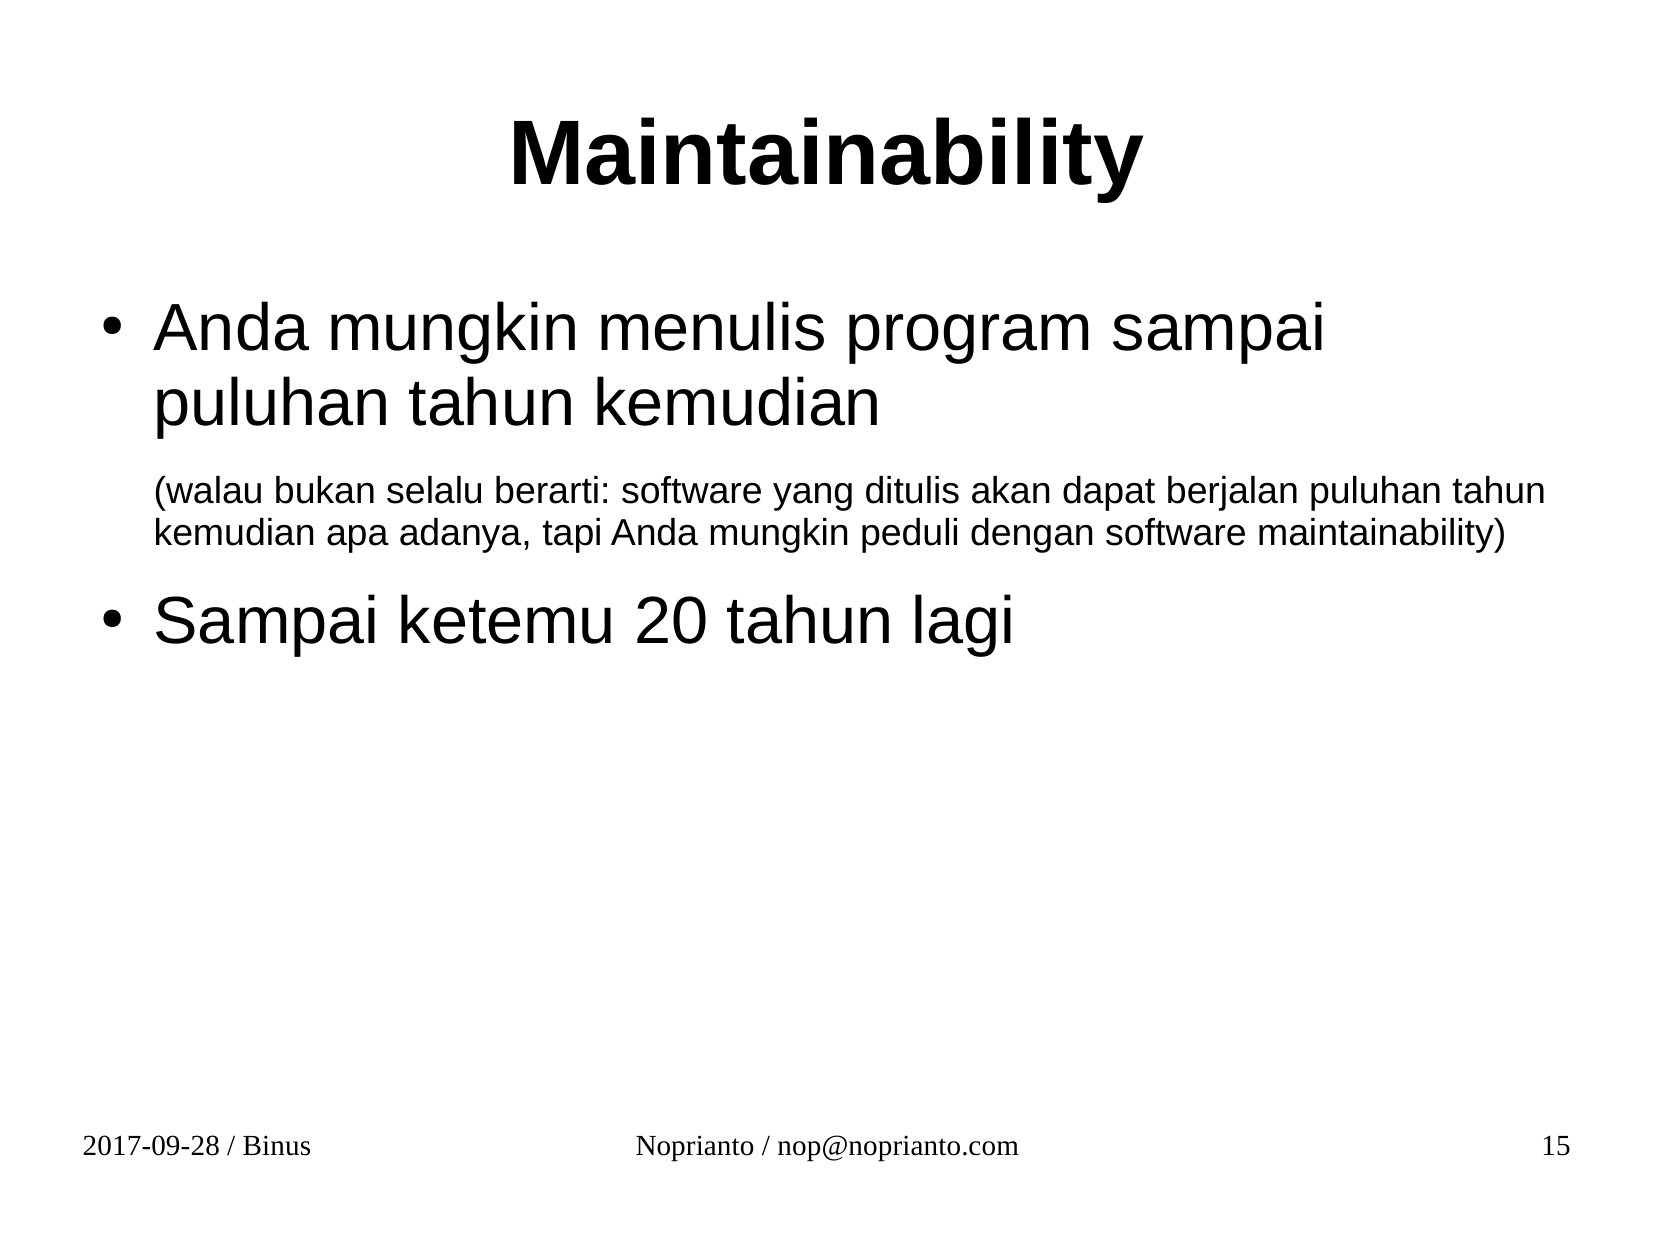

# Maintainability
Anda mungkin menulis program sampai puluhan tahun kemudian
(walau bukan selalu berarti: software yang ditulis akan dapat berjalan puluhan tahun kemudian apa adanya, tapi Anda mungkin peduli dengan software maintainability)
Sampai ketemu 20 tahun lagi
2017-09-28 / Binus
Noprianto / nop@noprianto.com
15